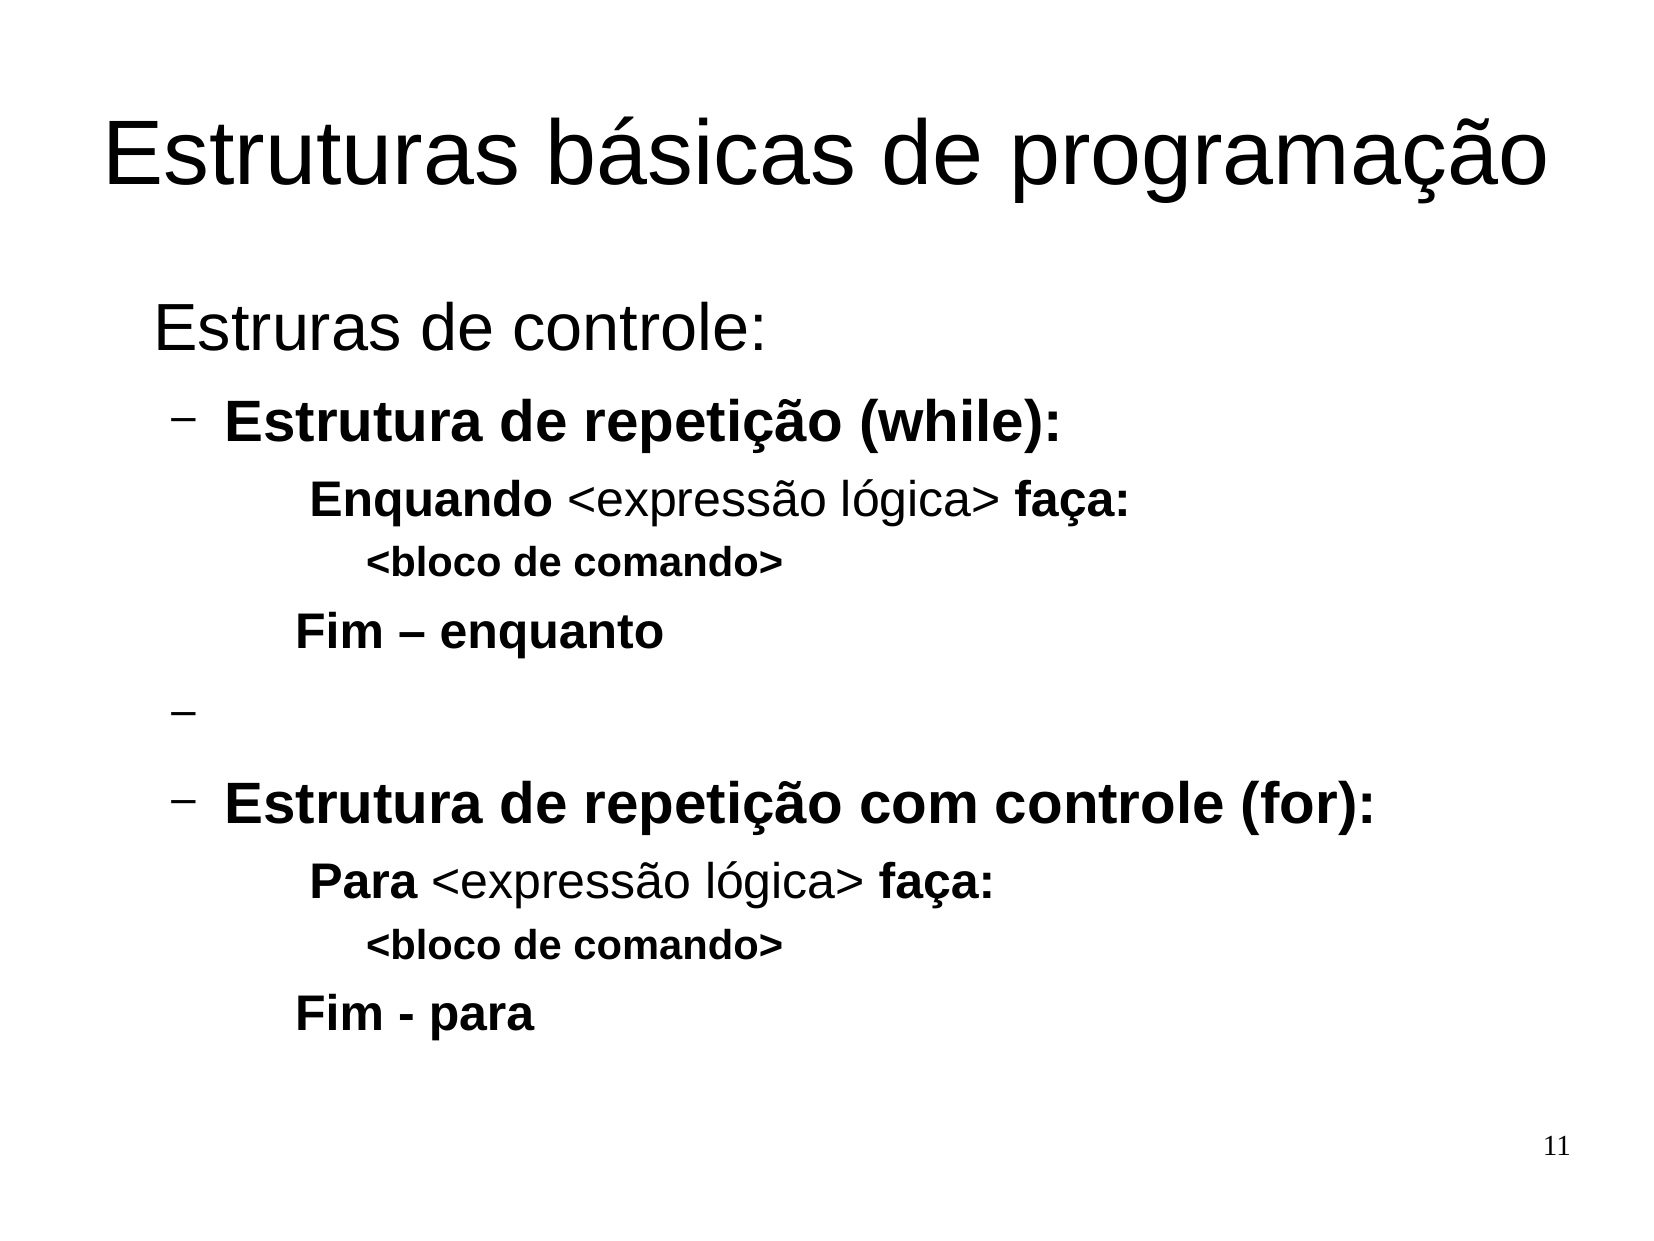

# Estruturas básicas de programação
Estruras de controle:
Estrutura de repetição (while):
 Enquando <expressão lógica> faça:
<bloco de comando>
Fim – enquanto
Estrutura de repetição com controle (for):
 Para <expressão lógica> faça:
<bloco de comando>
Fim - para
11